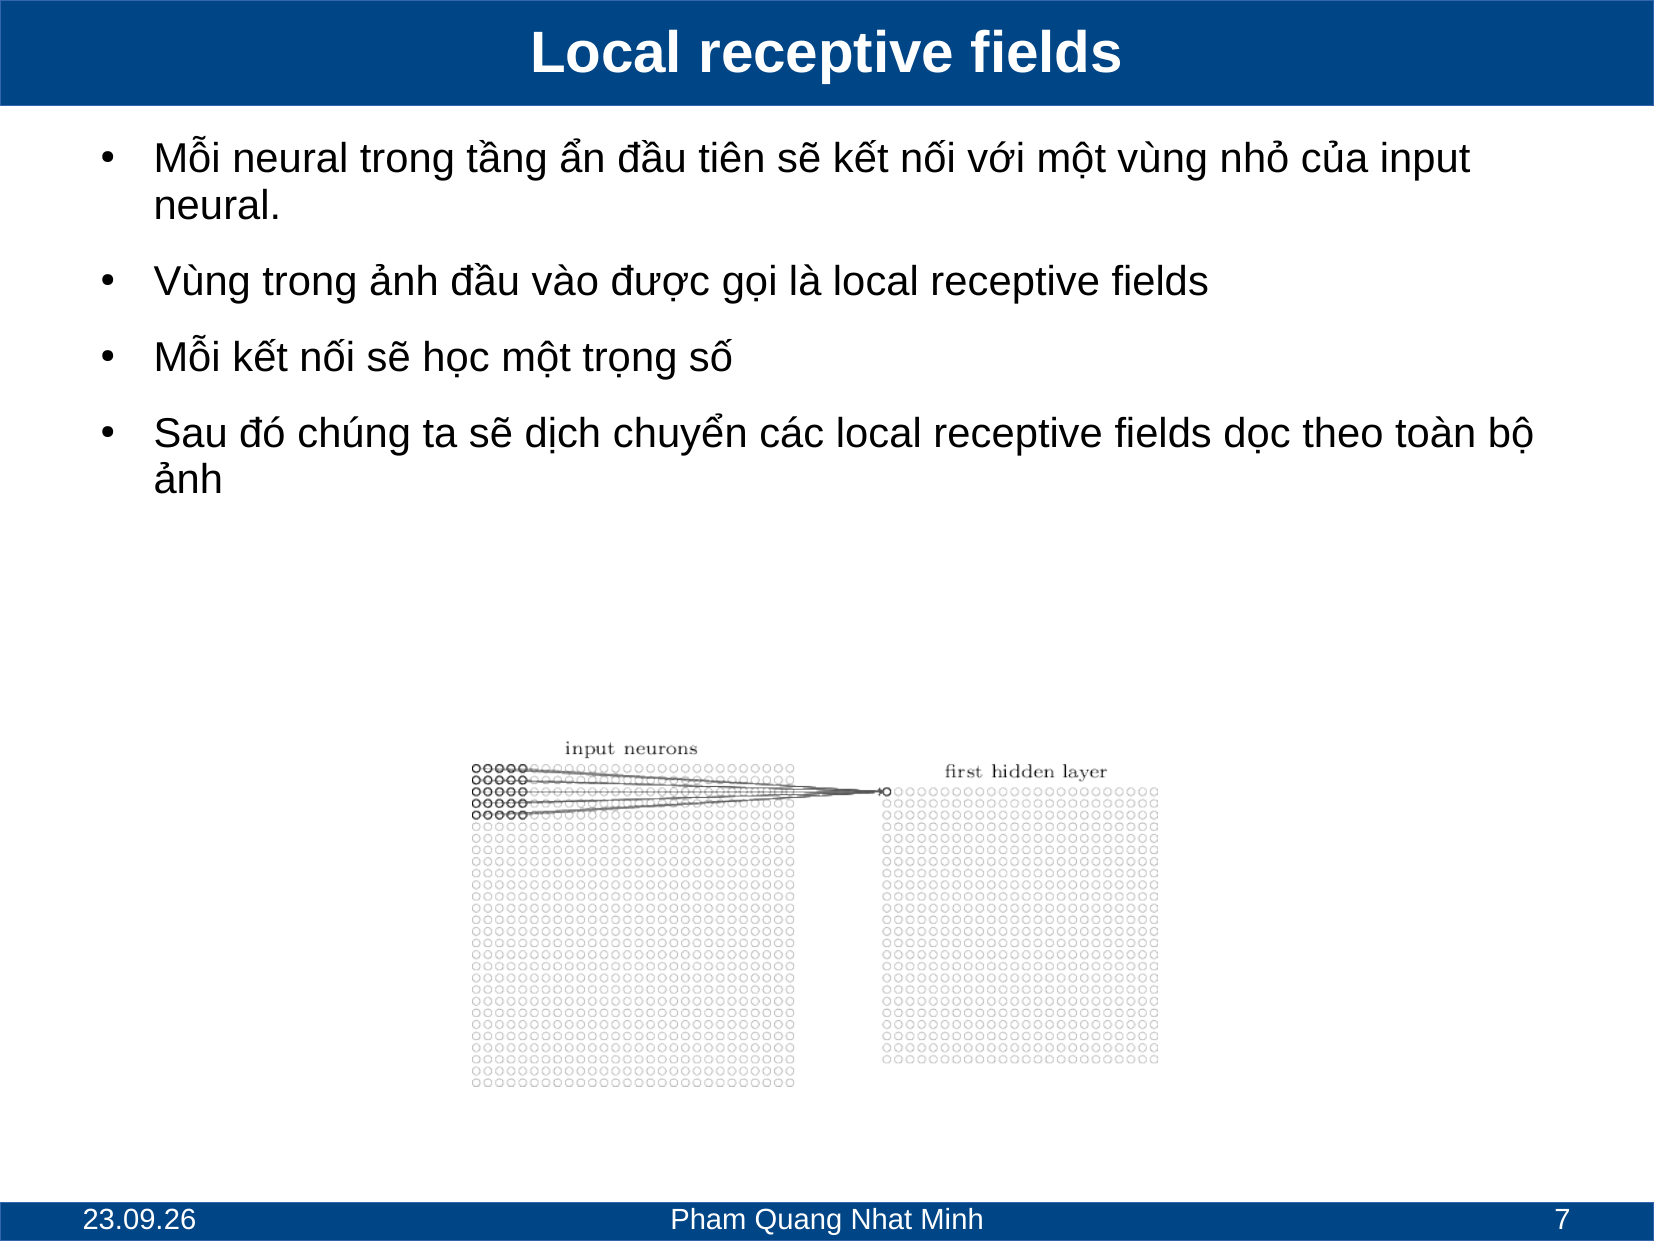

# Local receptive fields
Mỗi neural trong tầng ẩn đầu tiên sẽ kết nối với một vùng nhỏ của input neural.
Vùng trong ảnh đầu vào được gọi là local receptive fields
Mỗi kết nối sẽ học một trọng số
Sau đó chúng ta sẽ dịch chuyển các local receptive fields dọc theo toàn bộ ảnh
Pham Quang Nhat Minh
7